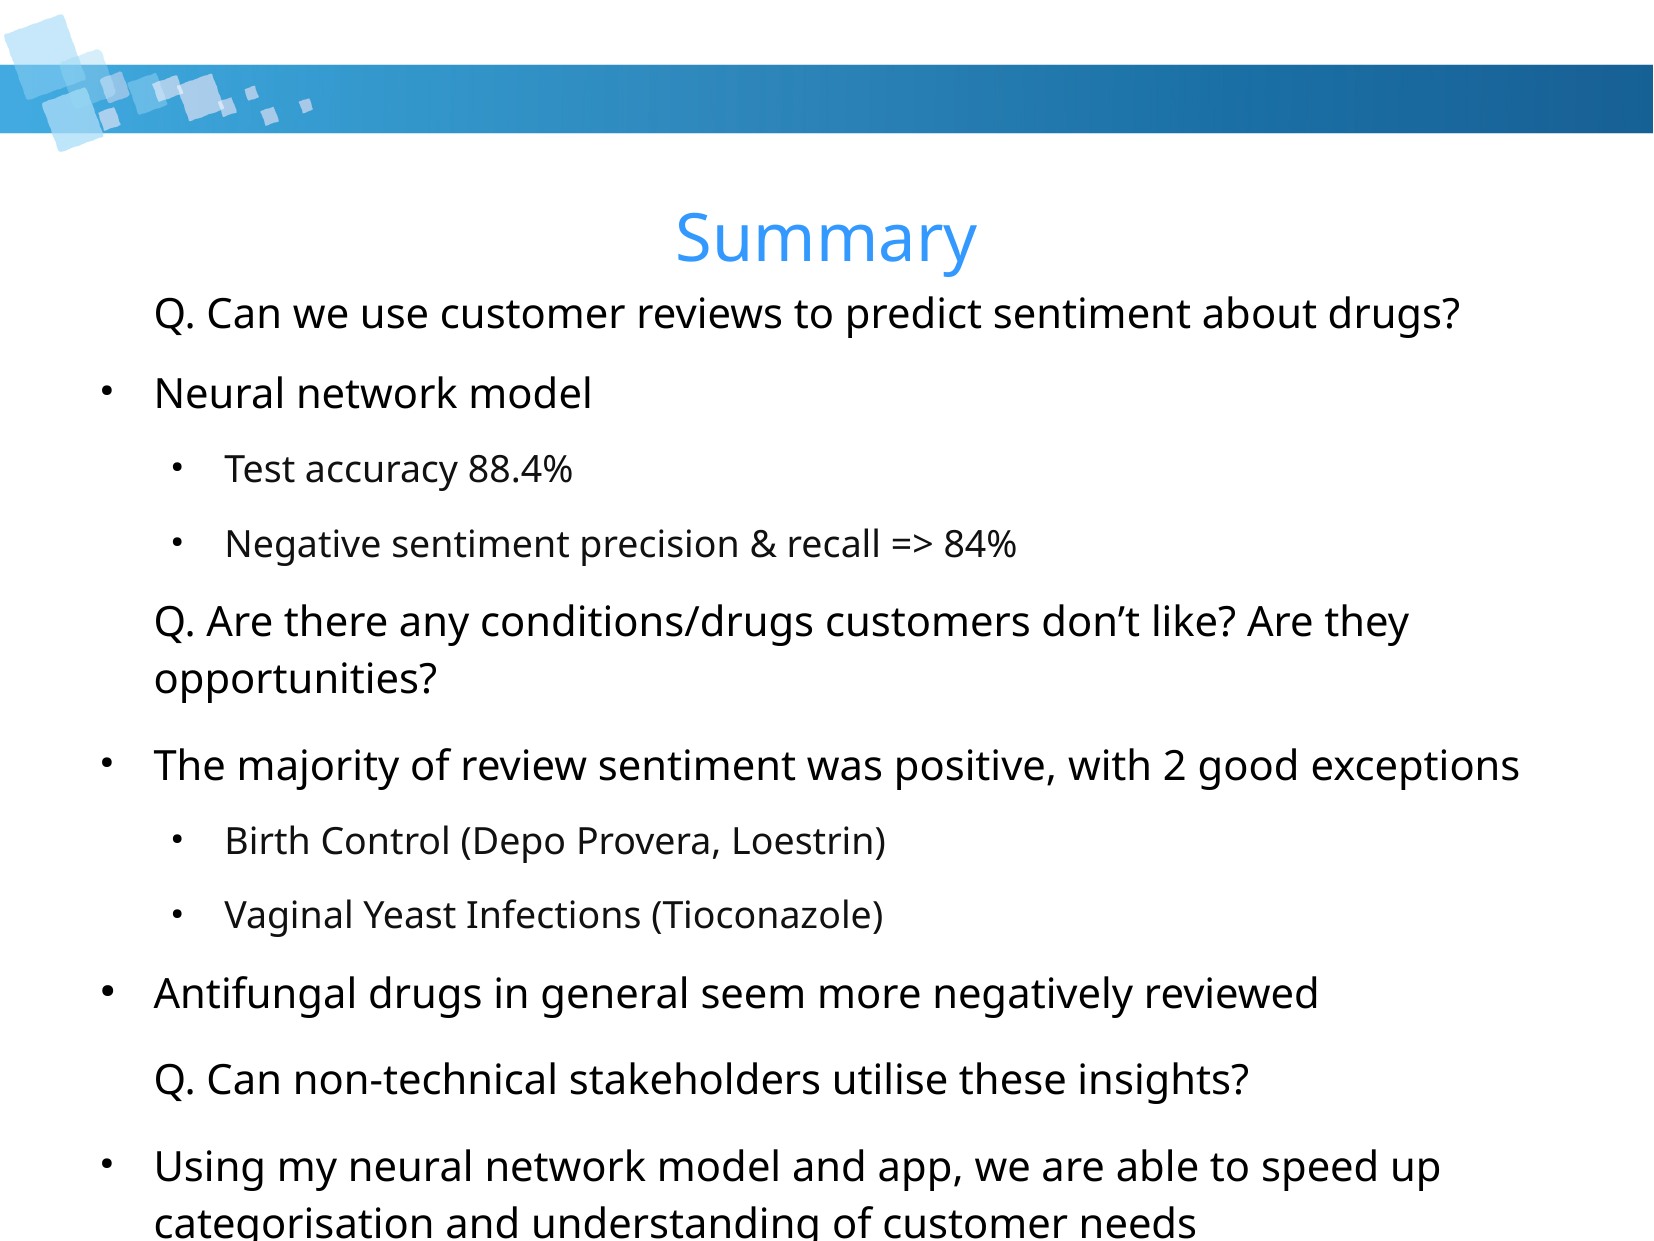

# Summary
Q. Can we use customer reviews to predict sentiment about drugs?
Neural network model
Test accuracy 88.4%
Negative sentiment precision & recall => 84%
Q. Are there any conditions/drugs customers don’t like? Are they opportunities?
The majority of review sentiment was positive, with 2 good exceptions
Birth Control (Depo Provera, Loestrin)
Vaginal Yeast Infections (Tioconazole)
Antifungal drugs in general seem more negatively reviewed
Q. Can non-technical stakeholders utilise these insights?
Using my neural network model and app, we are able to speed up categorisation and understanding of customer needs